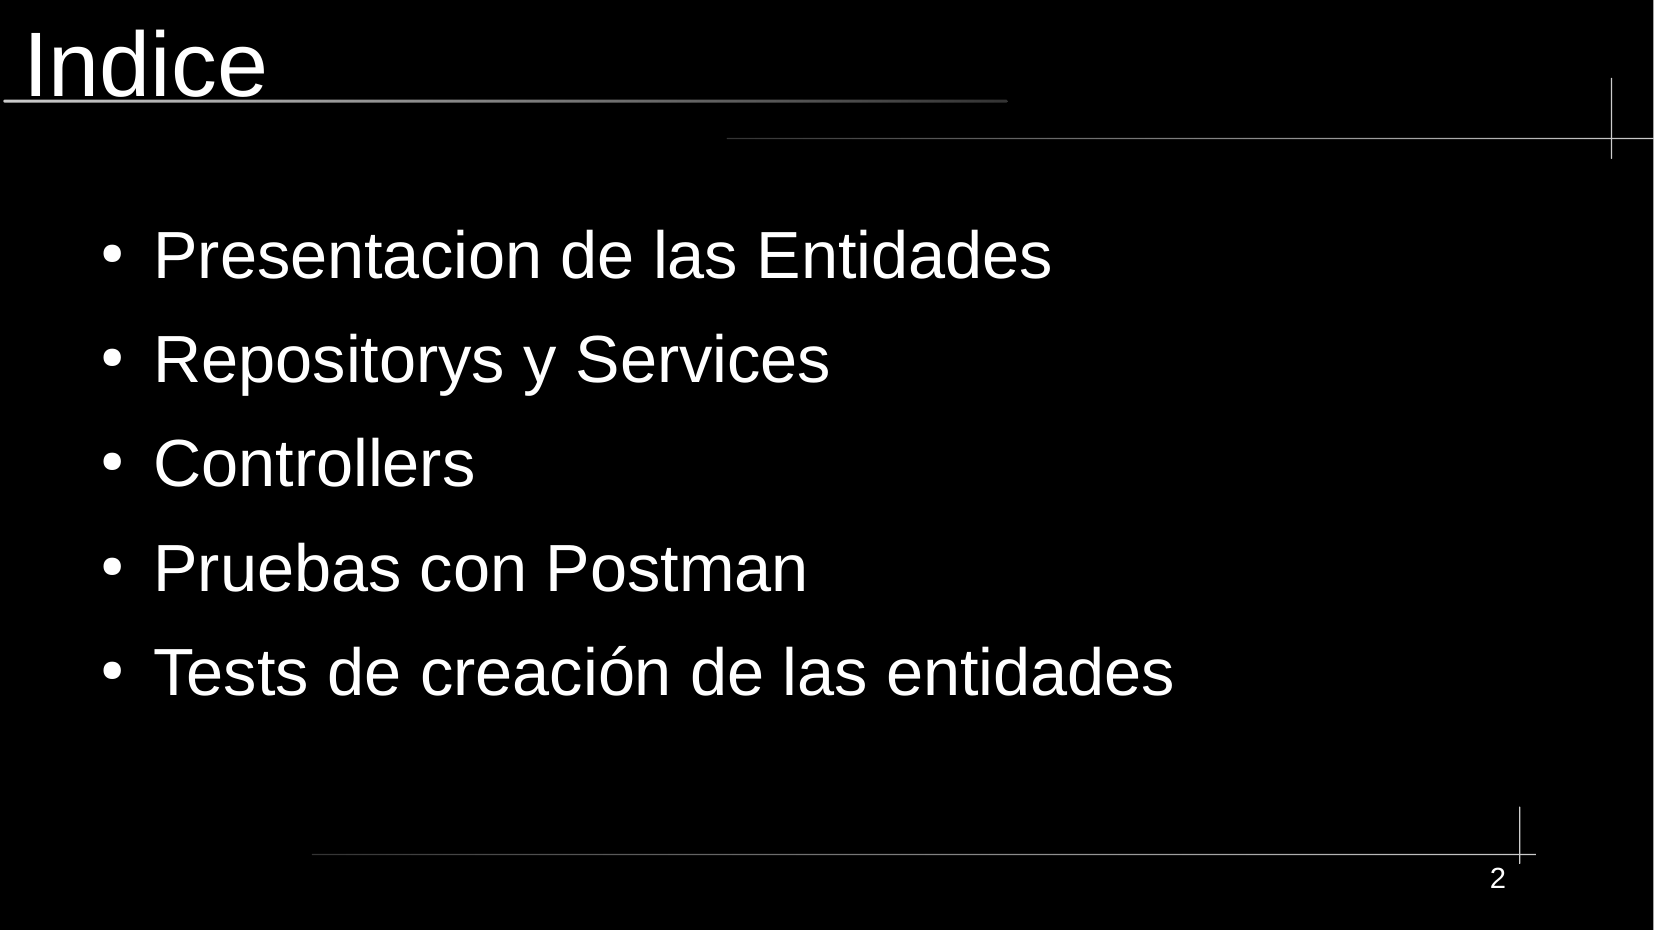

# Indice
Presentacion de las Entidades
Repositorys y Services
Controllers
Pruebas con Postman
Tests de creación de las entidades
2